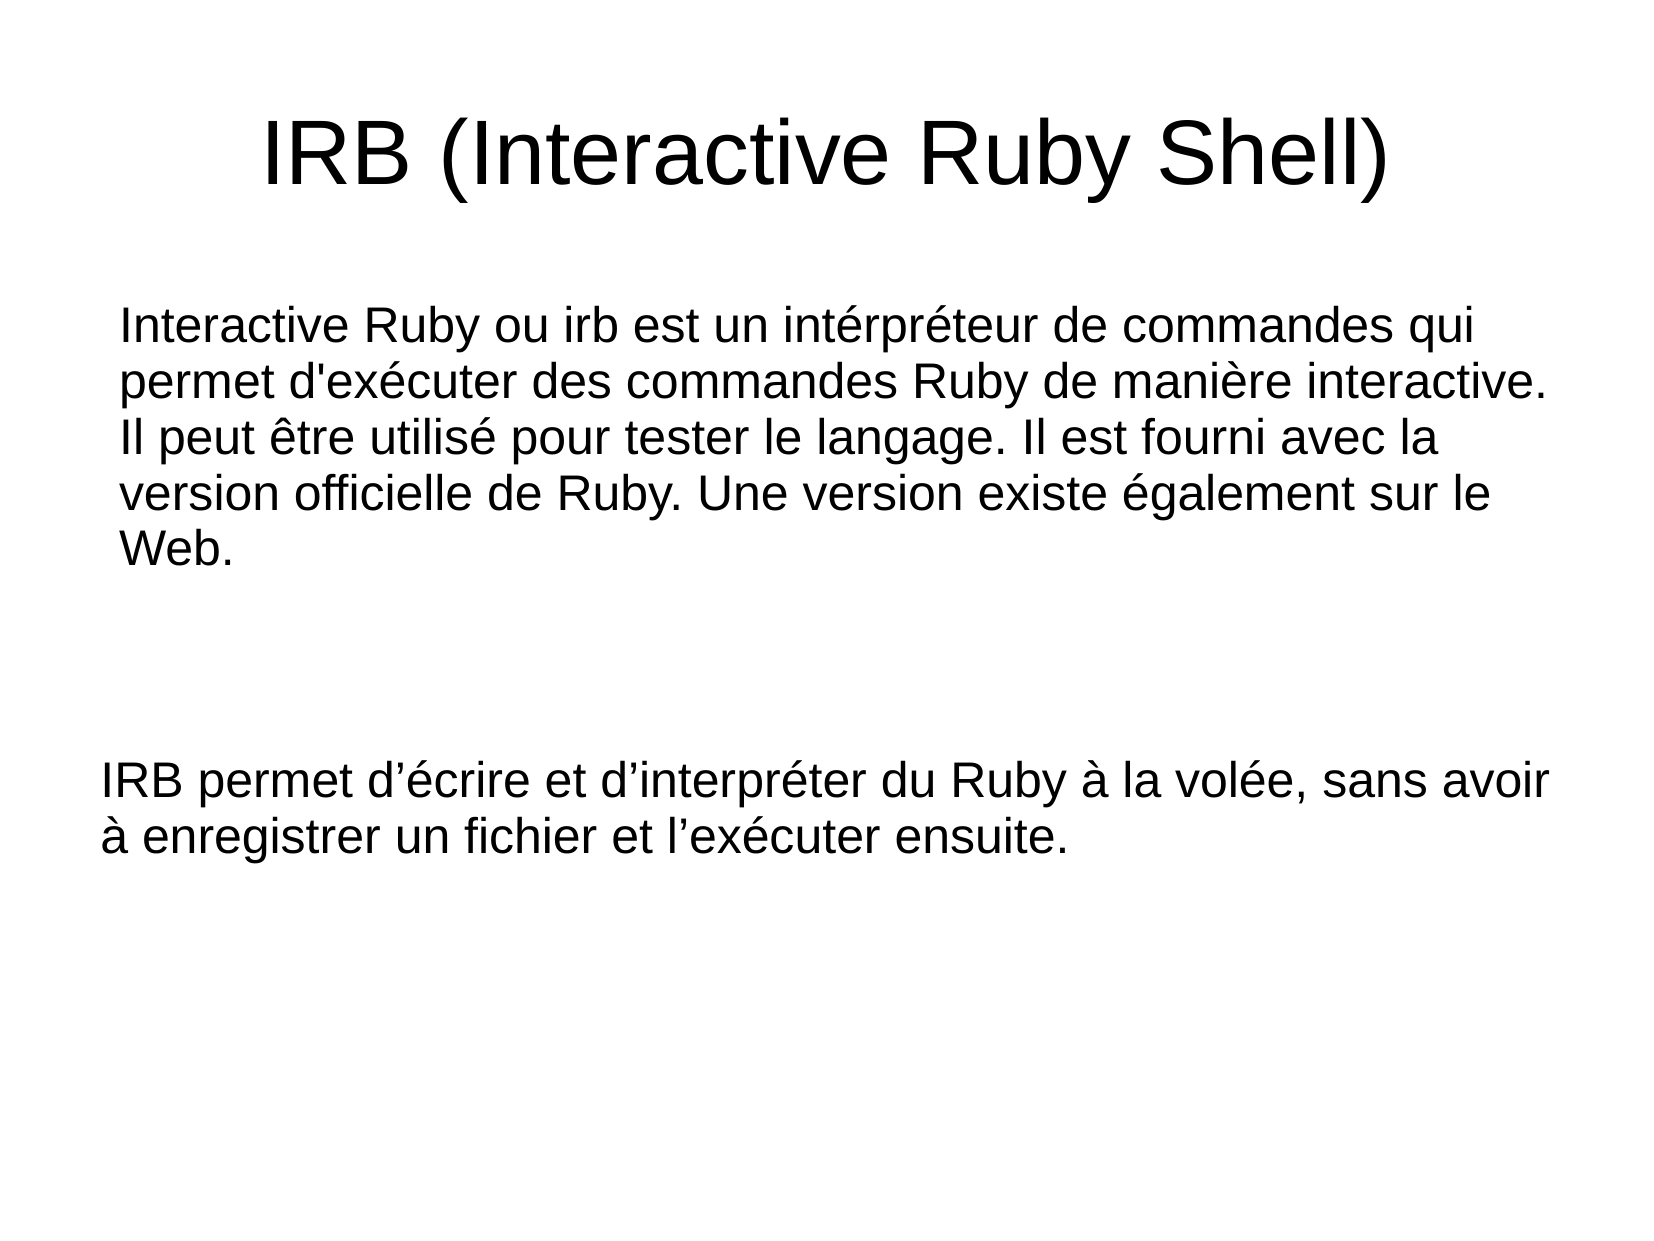

# IRB (Interactive Ruby Shell)
IRB permet d’écrire et d’interpréter du Ruby à la volée, sans avoir à enregistrer un fichier et l’exécuter ensuite.
Interactive Ruby ou irb est un intérpréteur de commandes qui permet d'exécuter des commandes Ruby de manière interactive. Il peut être utilisé pour tester le langage. Il est fourni avec la version officielle de Ruby. Une version existe également sur le Web.